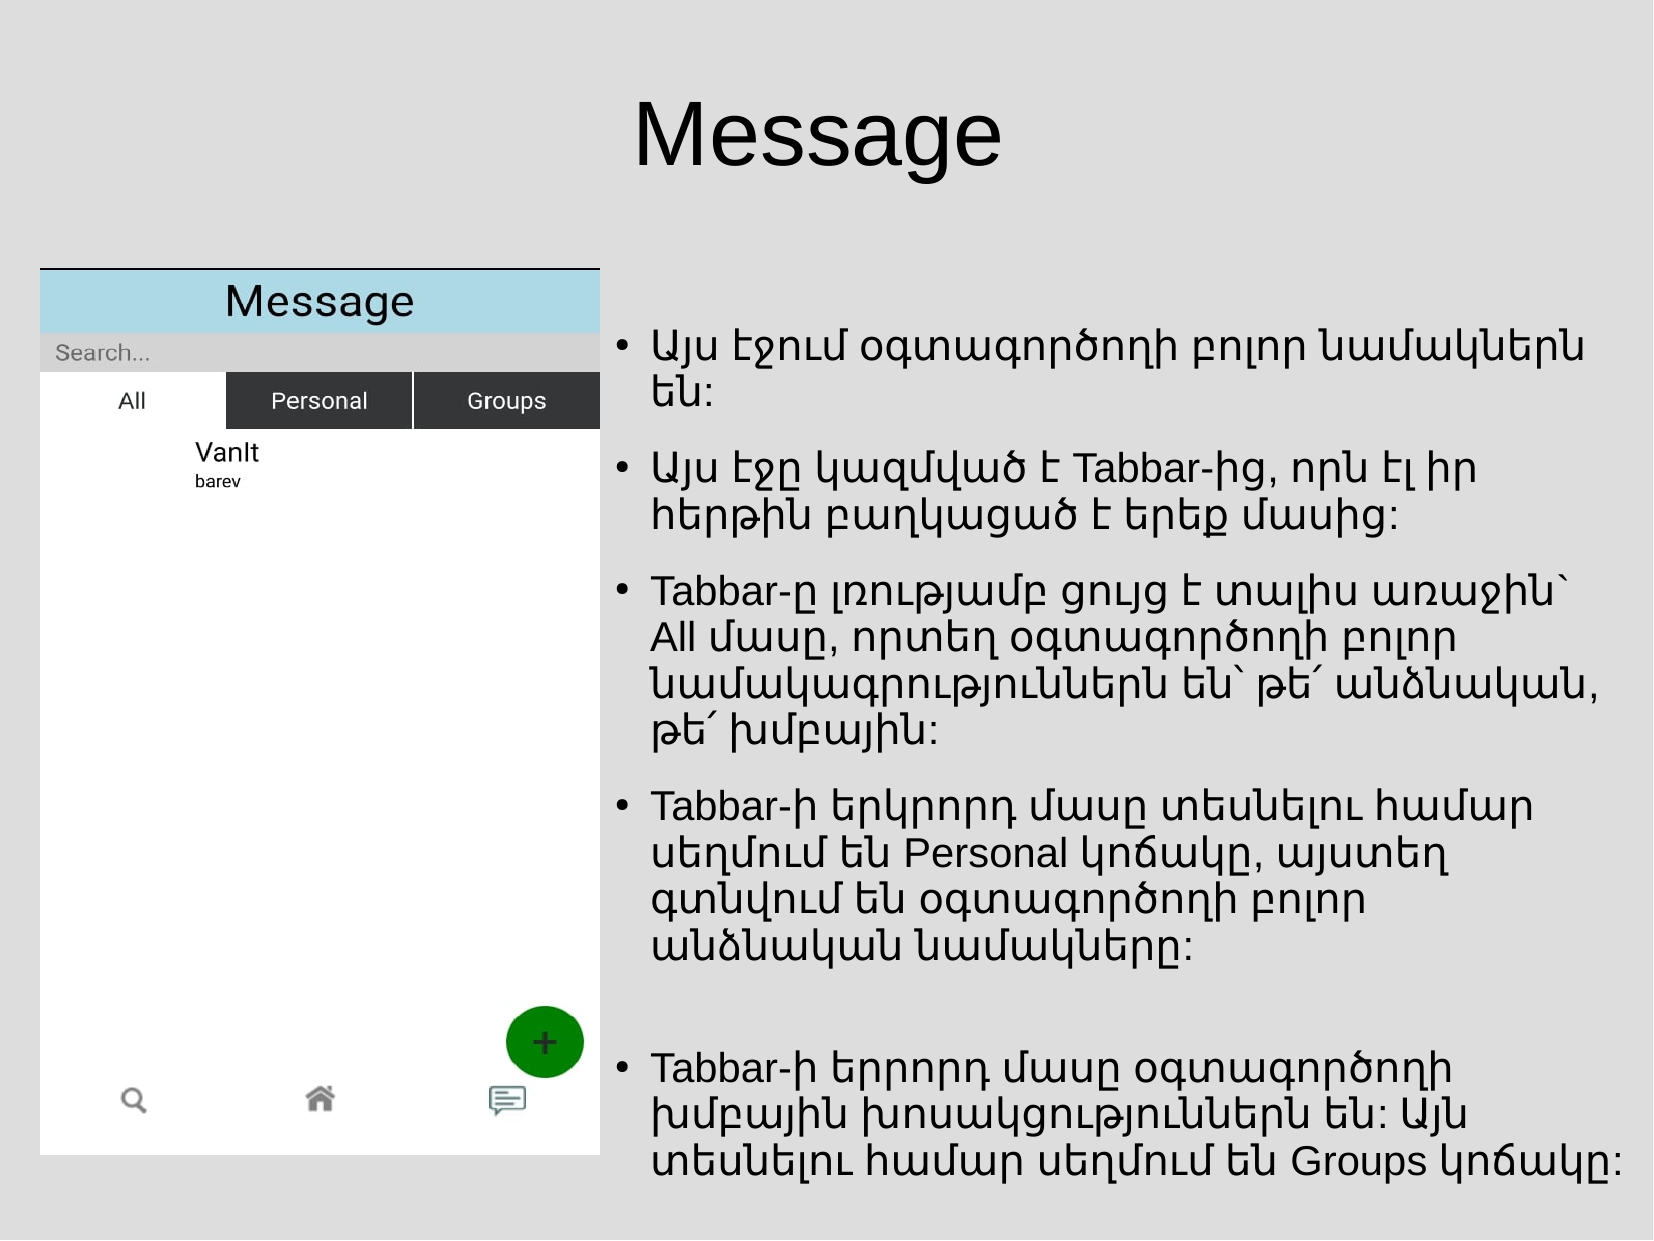

# Message
Այս էջում օգտագործողի բոլոր նամակներն են:
Այս էջը կազմված է Tabbar-ից, որն էլ իր հերթին բաղկացած է երեք մասից:
Tabbar-ը լռությամբ ցույց է տալիս առաջին` All մասը, որտեղ օգտագործողի բոլոր նամակագրություններն են՝ թե՛ անձնական, թե՛ խմբային:
Tabbar-ի երկրորդ մասը տեսնելու համար սեղմում են Personal կոճակը, այստեղ գտնվում են օգտագործողի բոլոր անձնական նամակները:
Tabbar-ի երրորդ մասը օգտագործողի խմբային խոսակցություններն են: Այն տեսնելու համար սեղմում են Groups կոճակը: